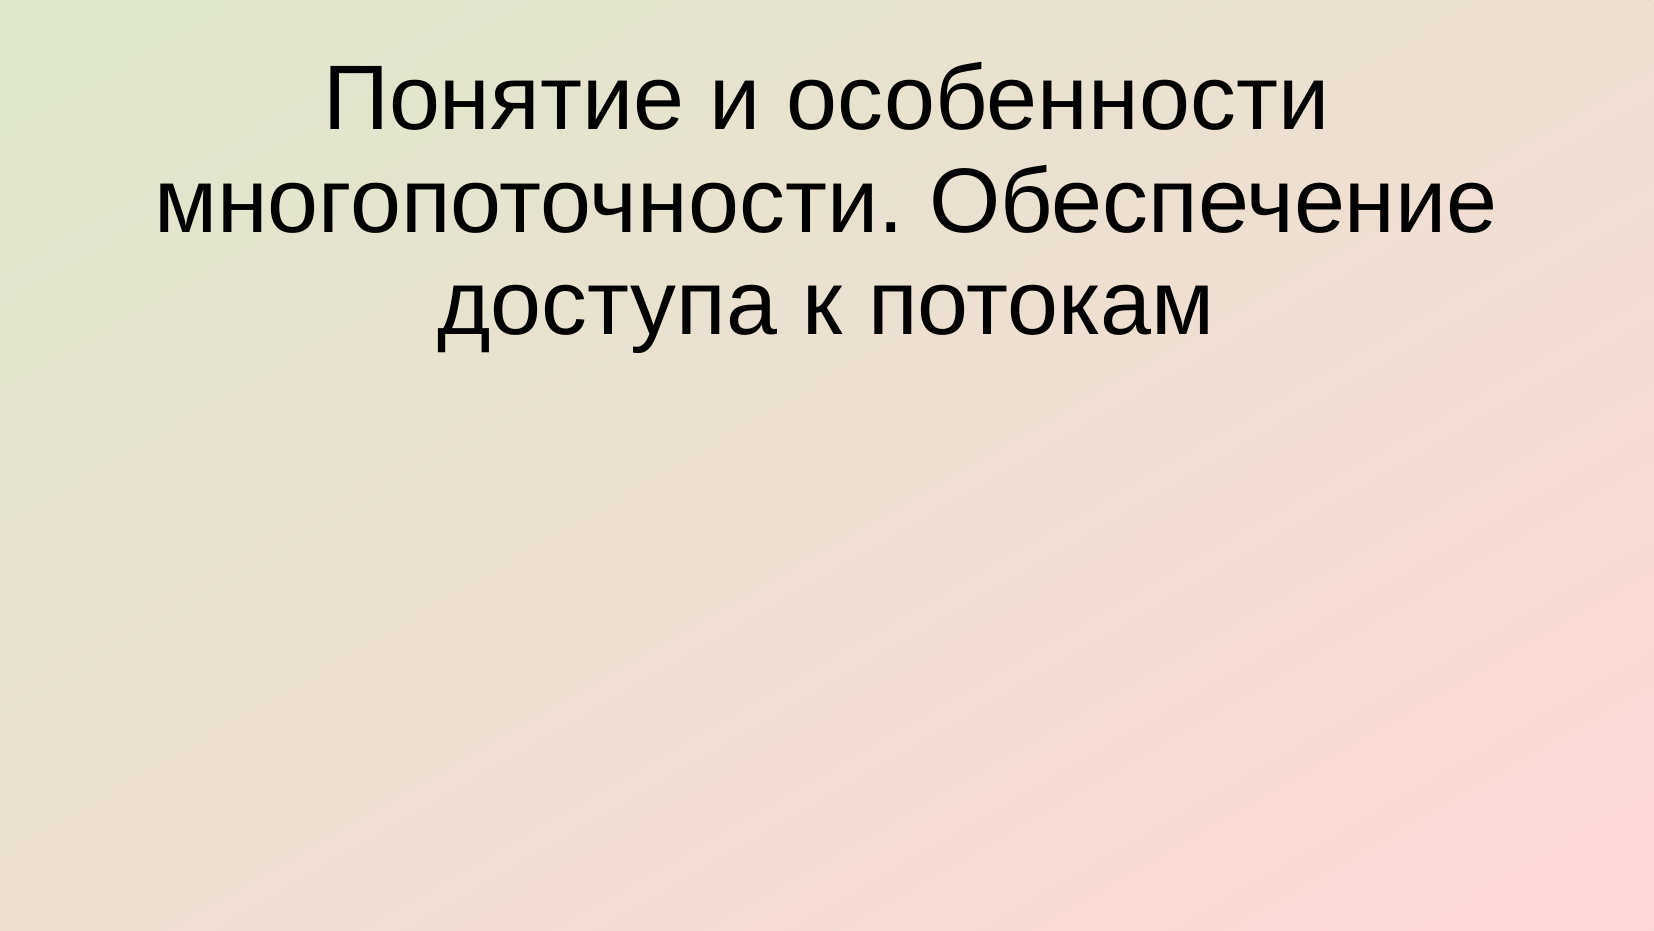

# Понятие и особенности многопоточности. Обеспечение доступа к потокам